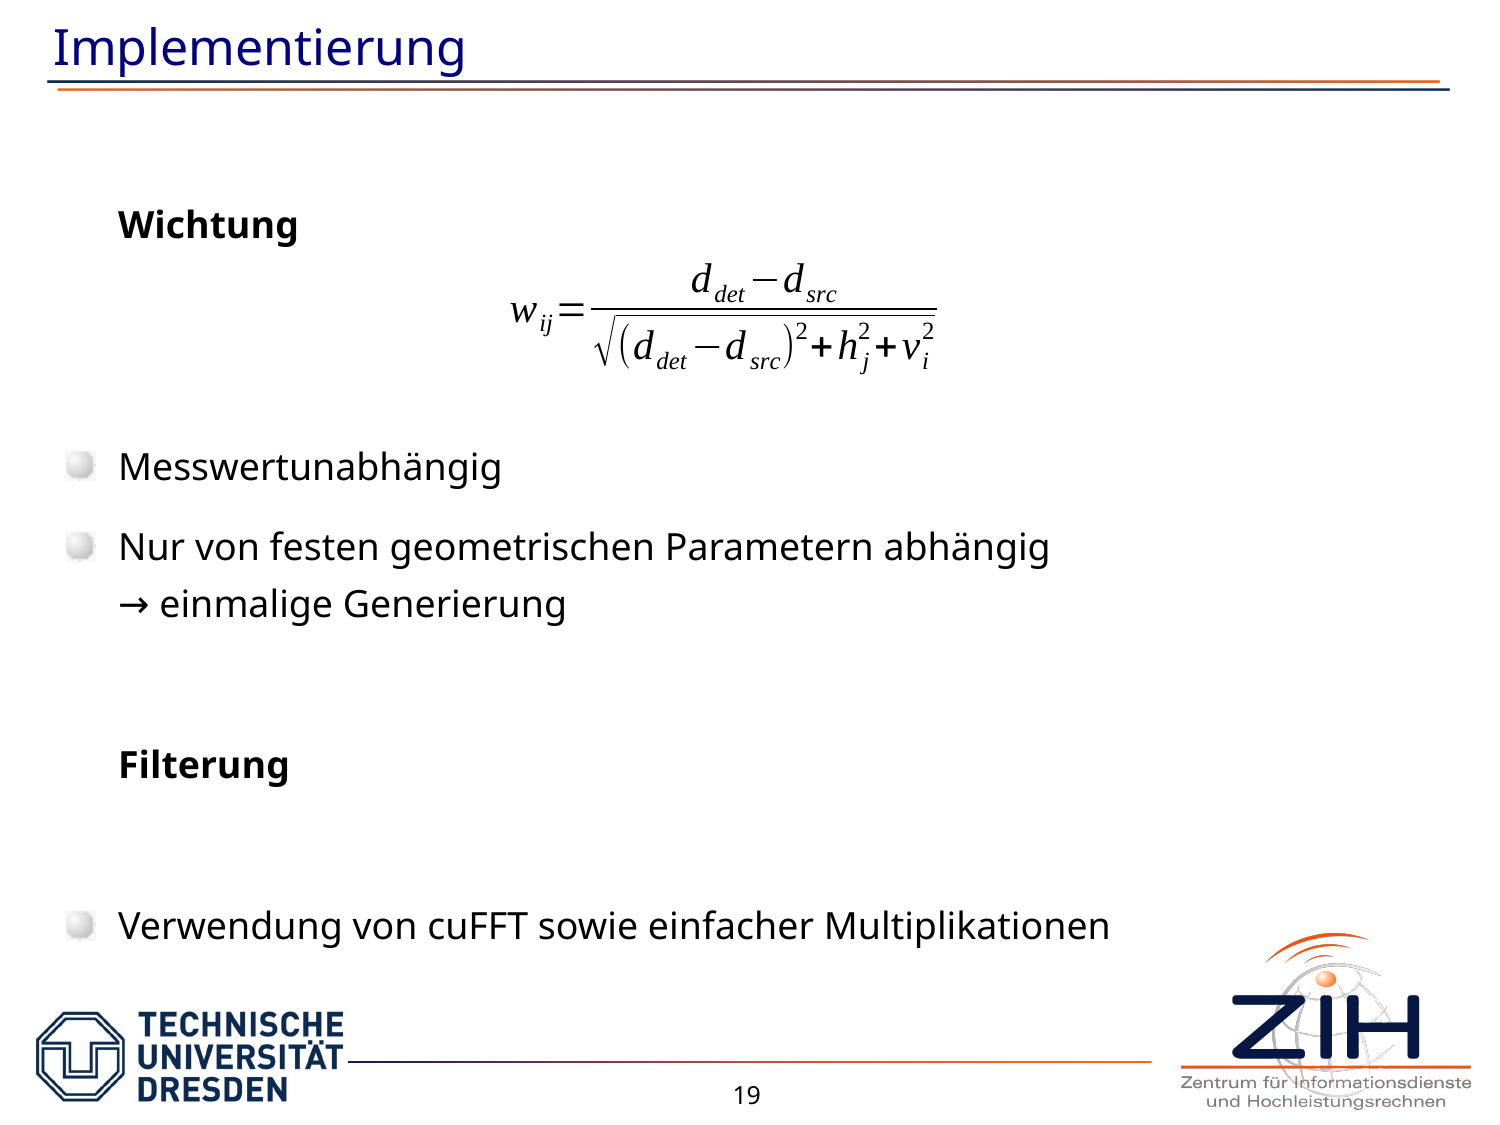

# Implementierung
Wichtung
Messwertunabhängig
Nur von festen geometrischen Parametern abhängig
→ einmalige Generierung
Filterung
Verwendung von cuFFT sowie einfacher Multiplikationen
19